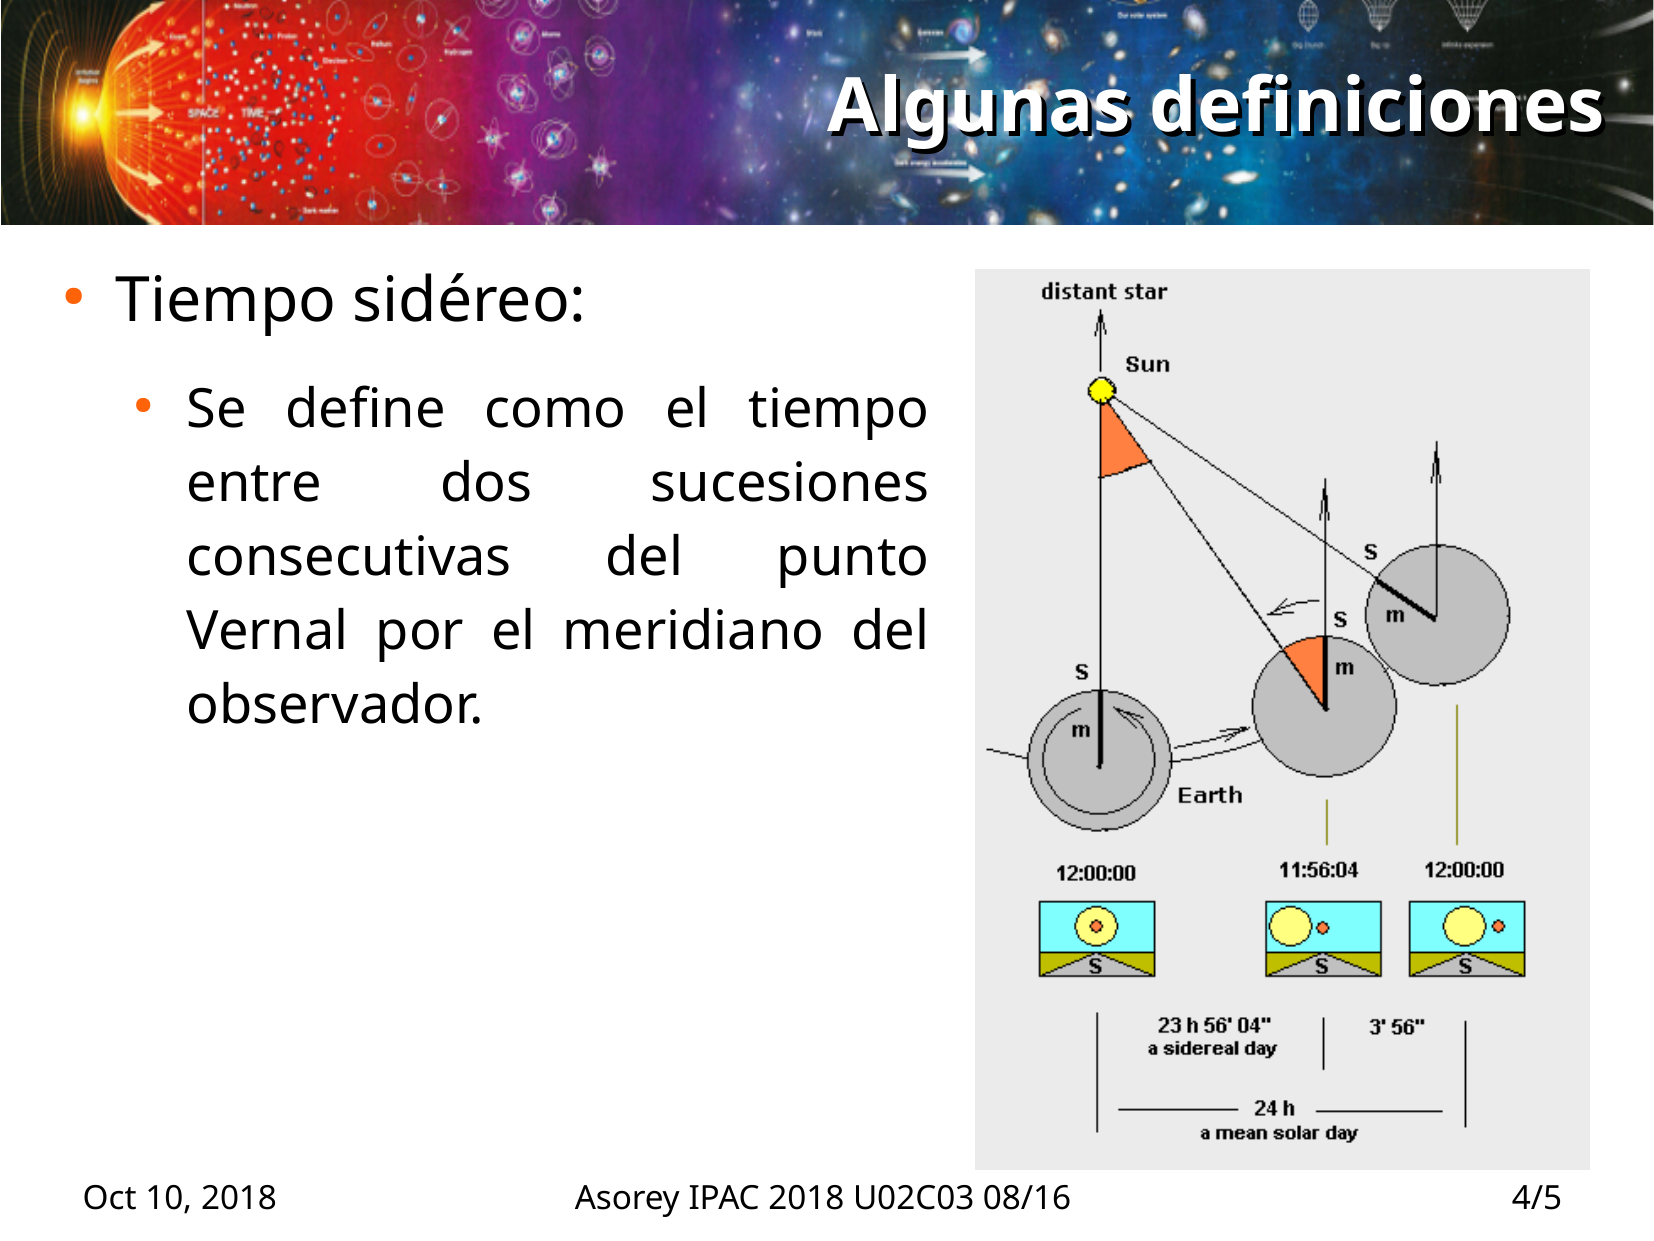

Algunas definiciones
# Tiempo sidéreo:
Se define como el tiempo entre dos sucesiones consecutivas del punto Vernal por el meridiano del observador.
Oct 10, 2018
Asorey IPAC 2018 U02C03 08/16
4